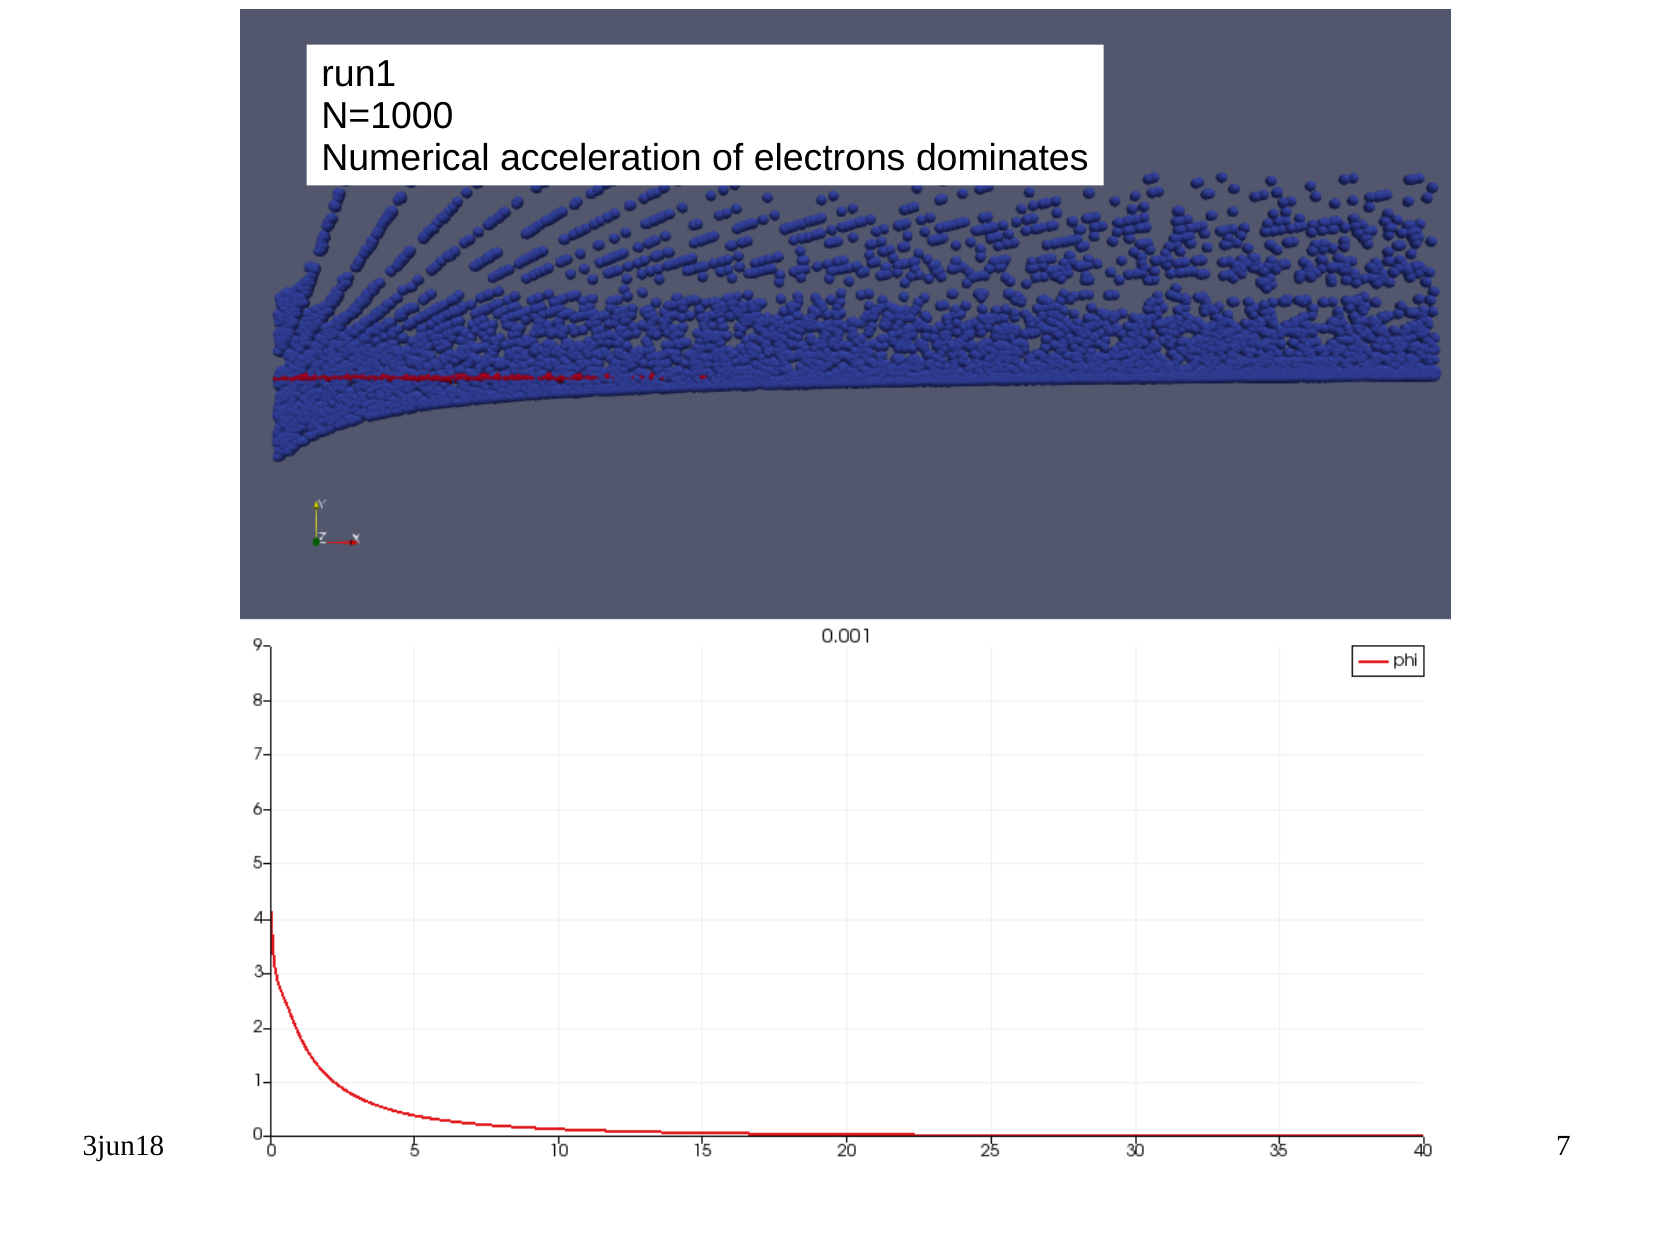

run1
N=1000
Numerical acceleration of electrons dominates
3jun18
7